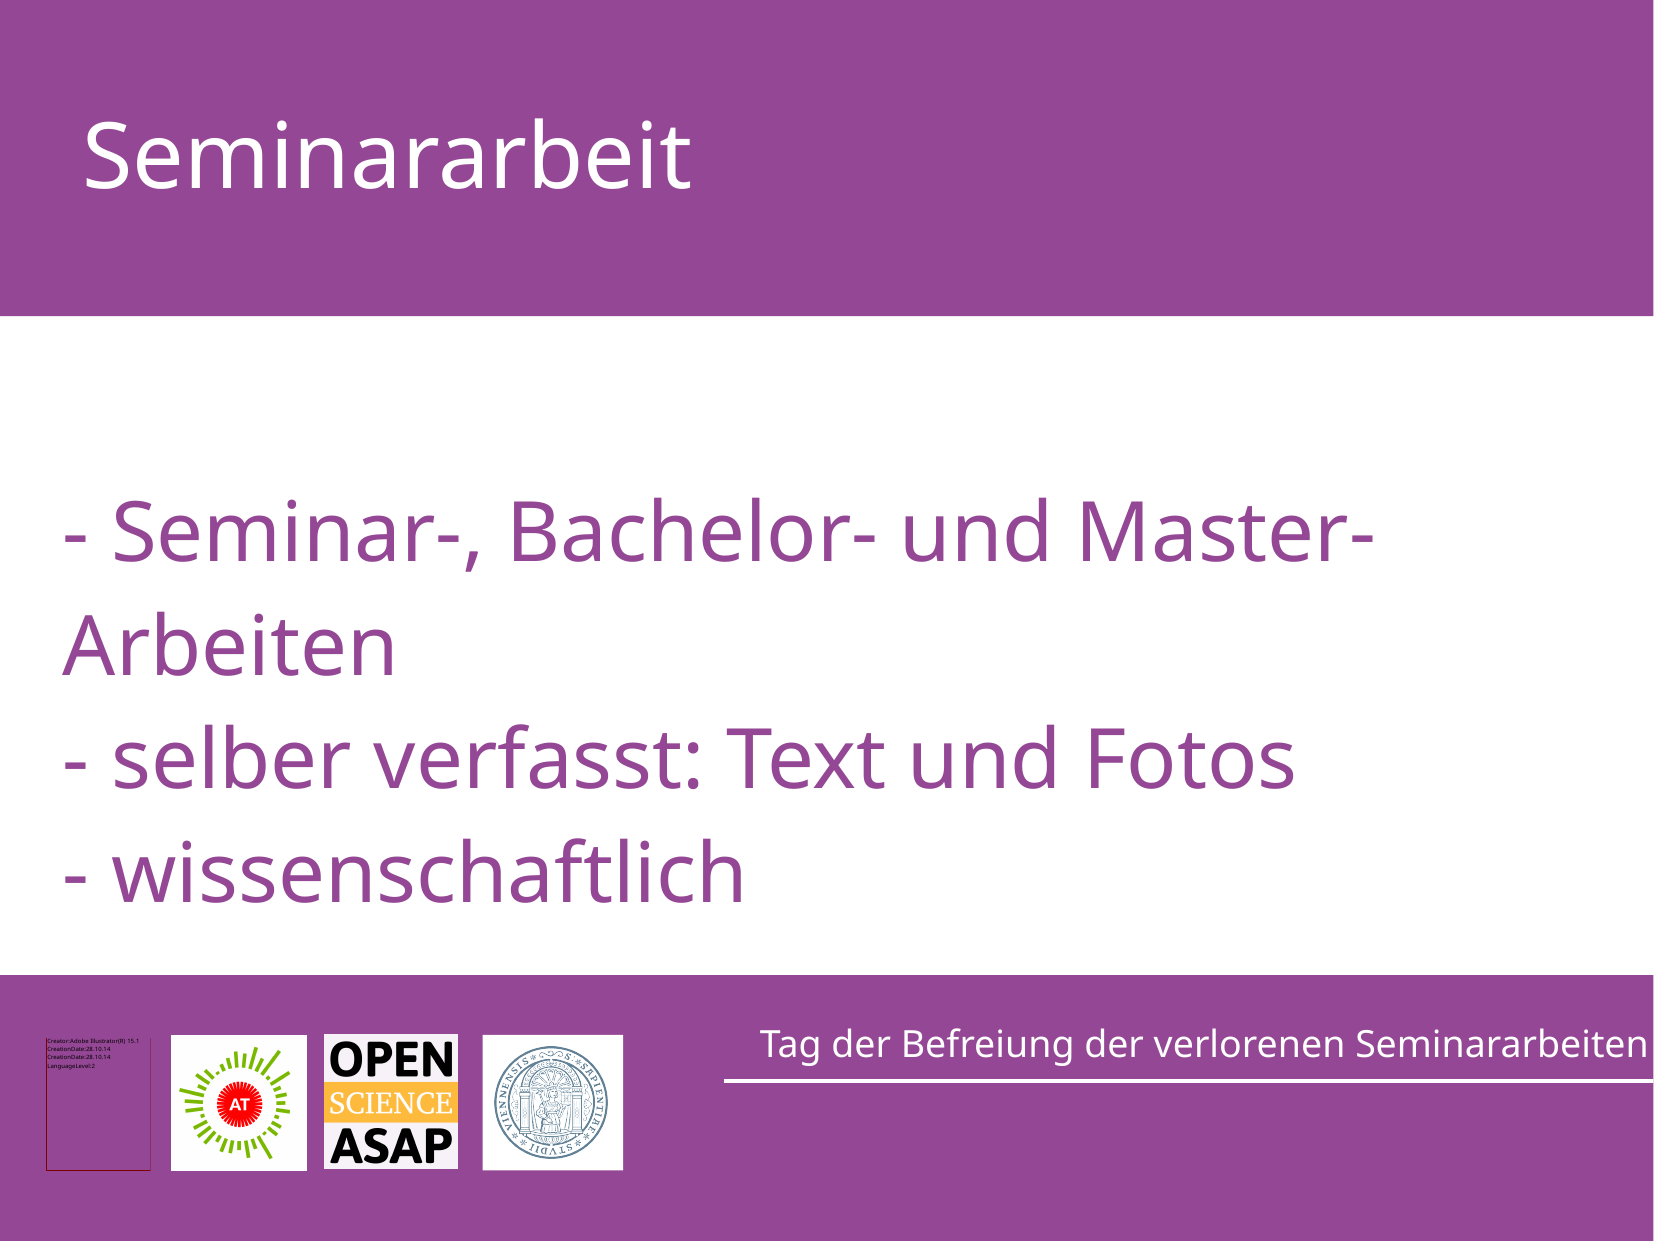

# Seminararbeit
- Seminar-, Bachelor- und Master-Arbeiten
- selber verfasst: Text und Fotos
- wissenschaftlich
Tag der Befreiung der verlorenen Seminararbeiten